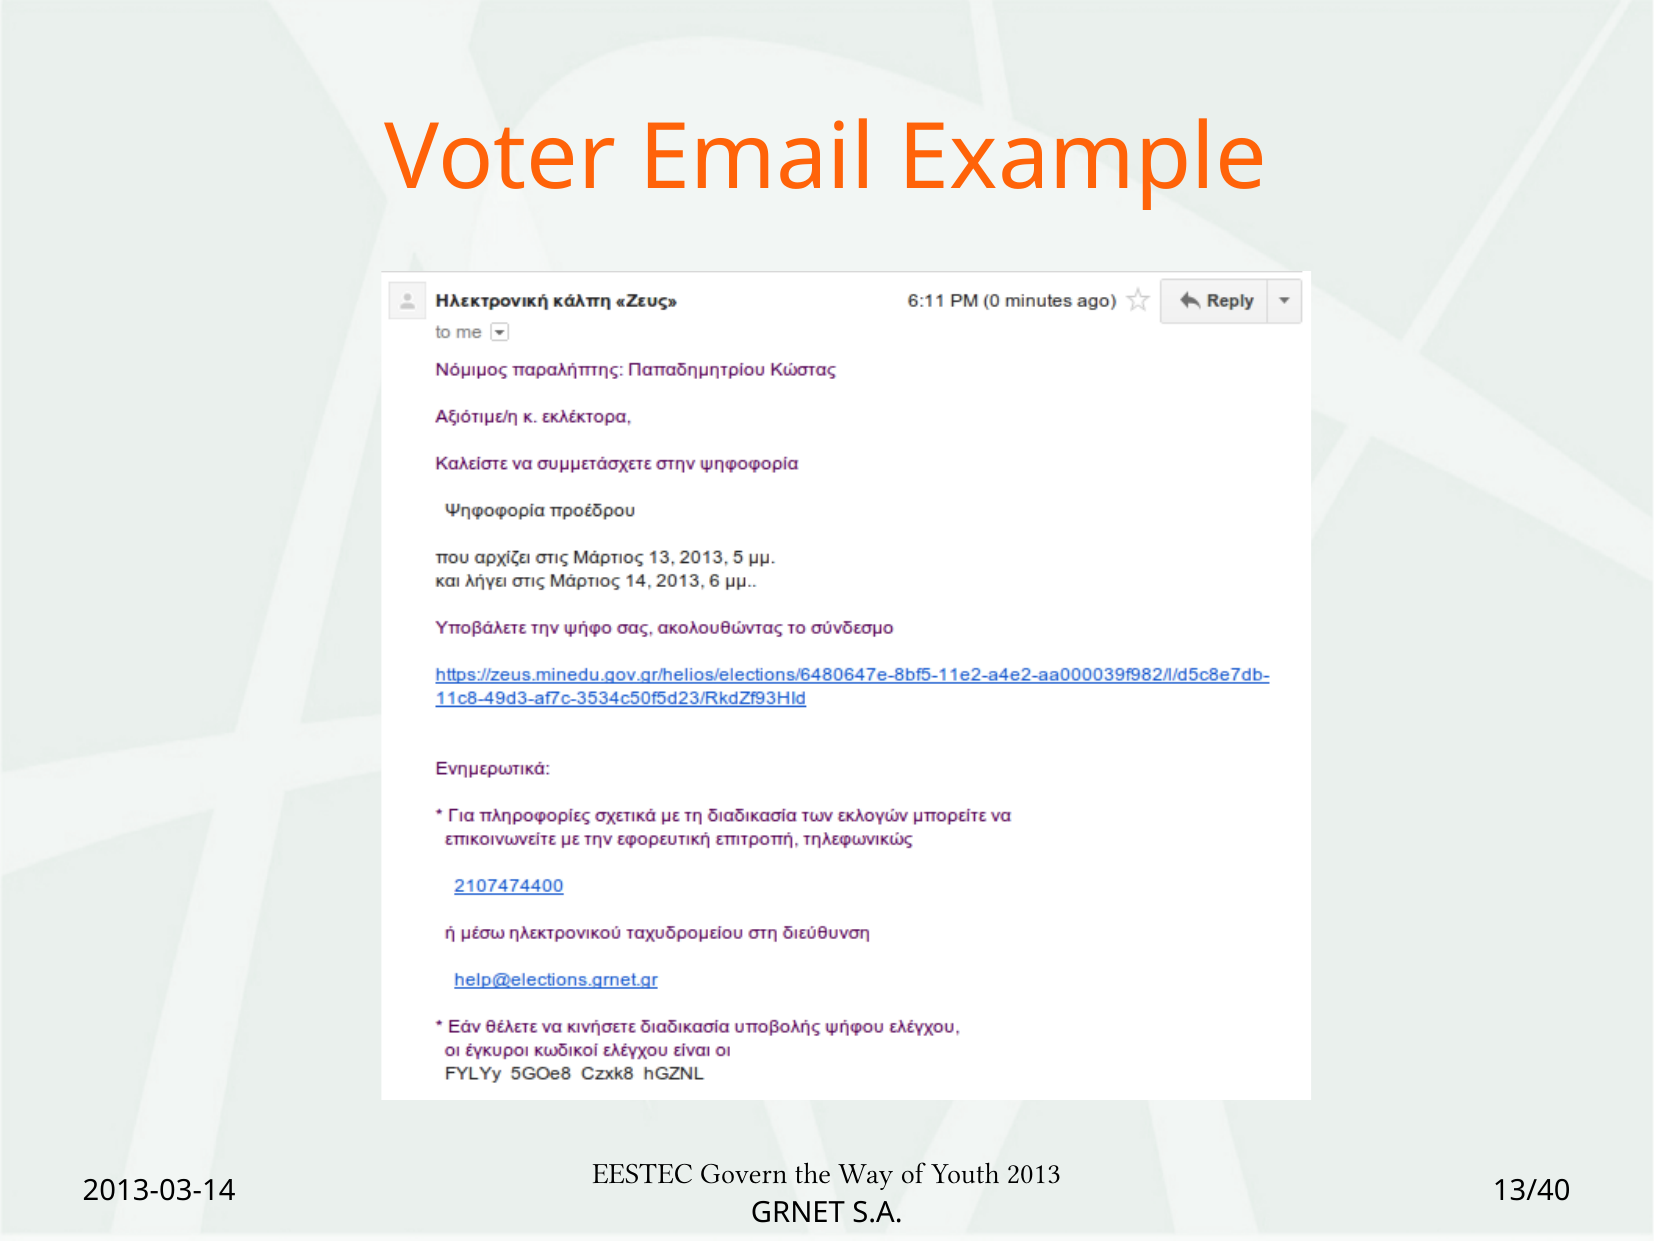

# Voter Email Example
GRNET S.A.
2013-03-14
13